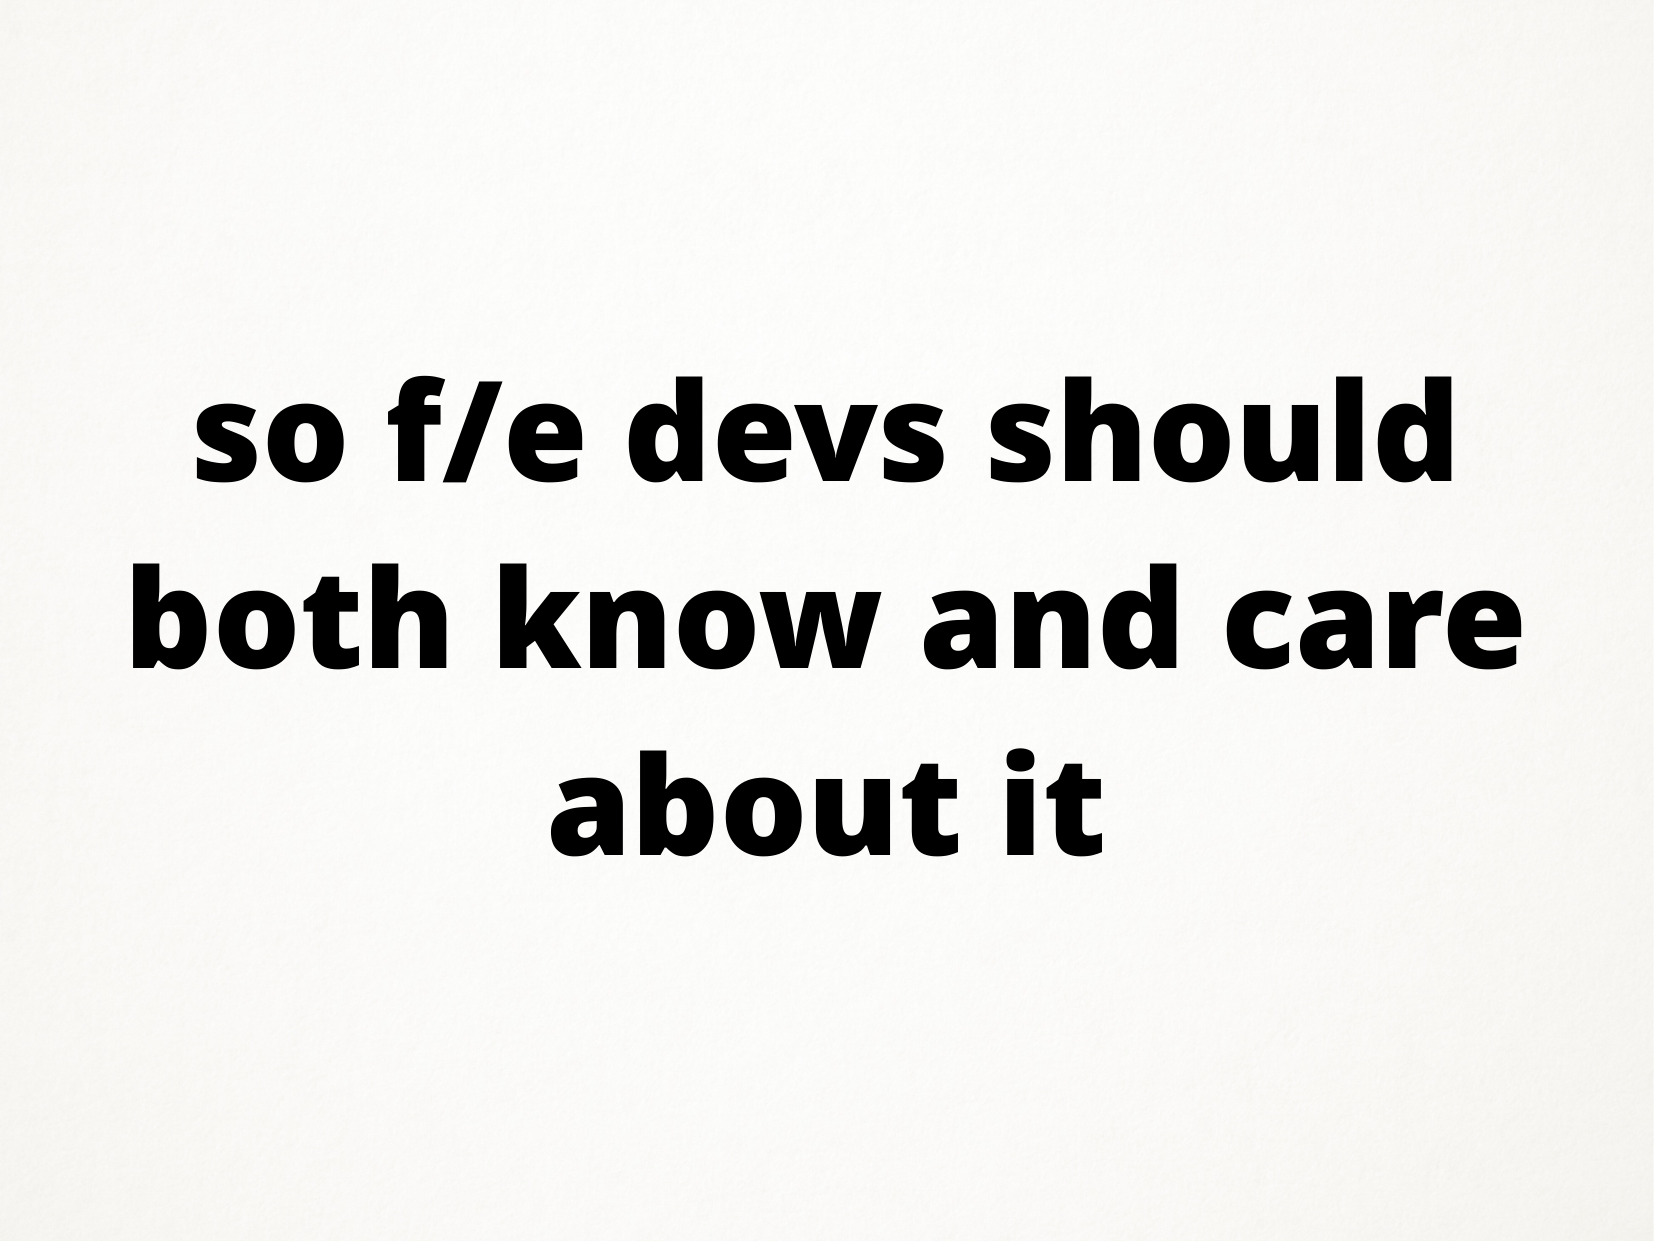

# so f/e devs should both know and care about it